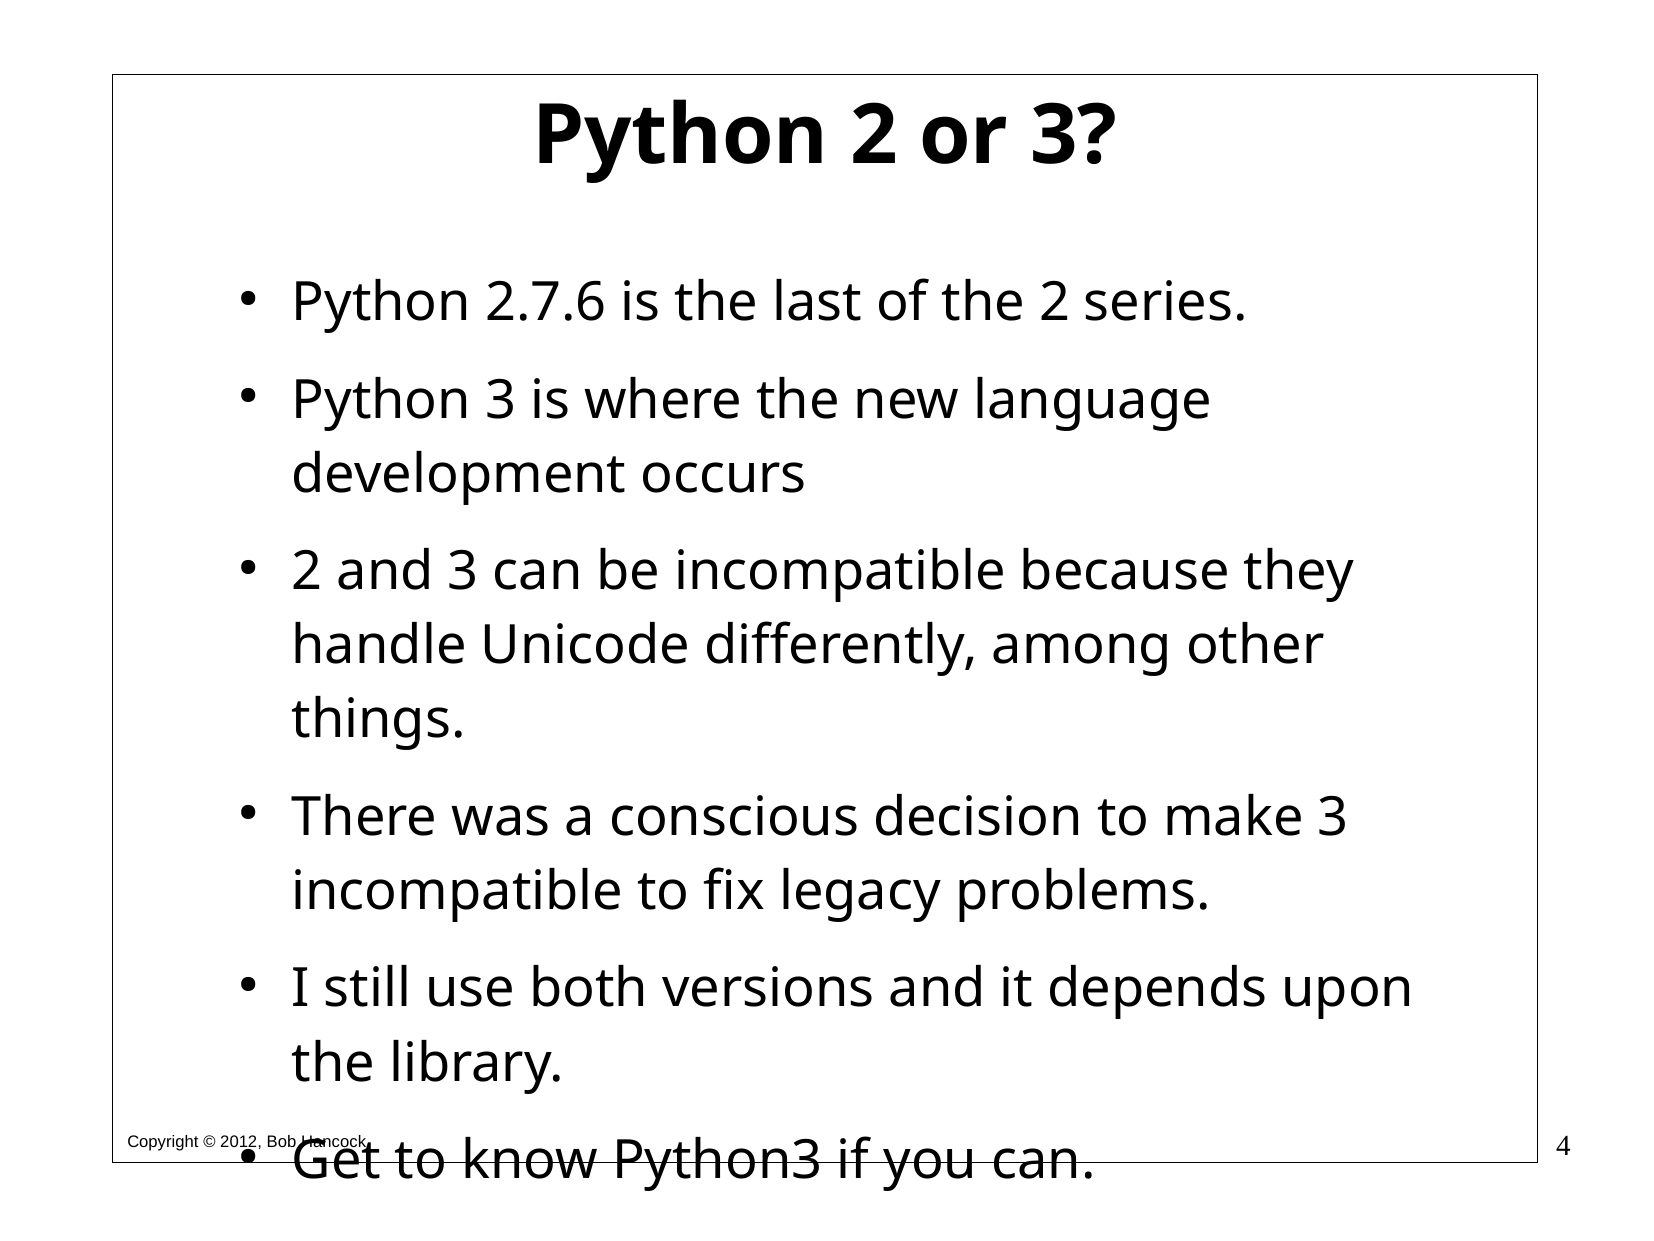

# Python 2 or 3?
Python 2.7.6 is the last of the 2 series.
Python 3 is where the new language development occurs
2 and 3 can be incompatible because they handle Unicode differently, among other things.
There was a conscious decision to make 3 incompatible to fix legacy problems.
I still use both versions and it depends upon the library.
Get to know Python3 if you can.
Copyright © 2012, Bob Hancock
4